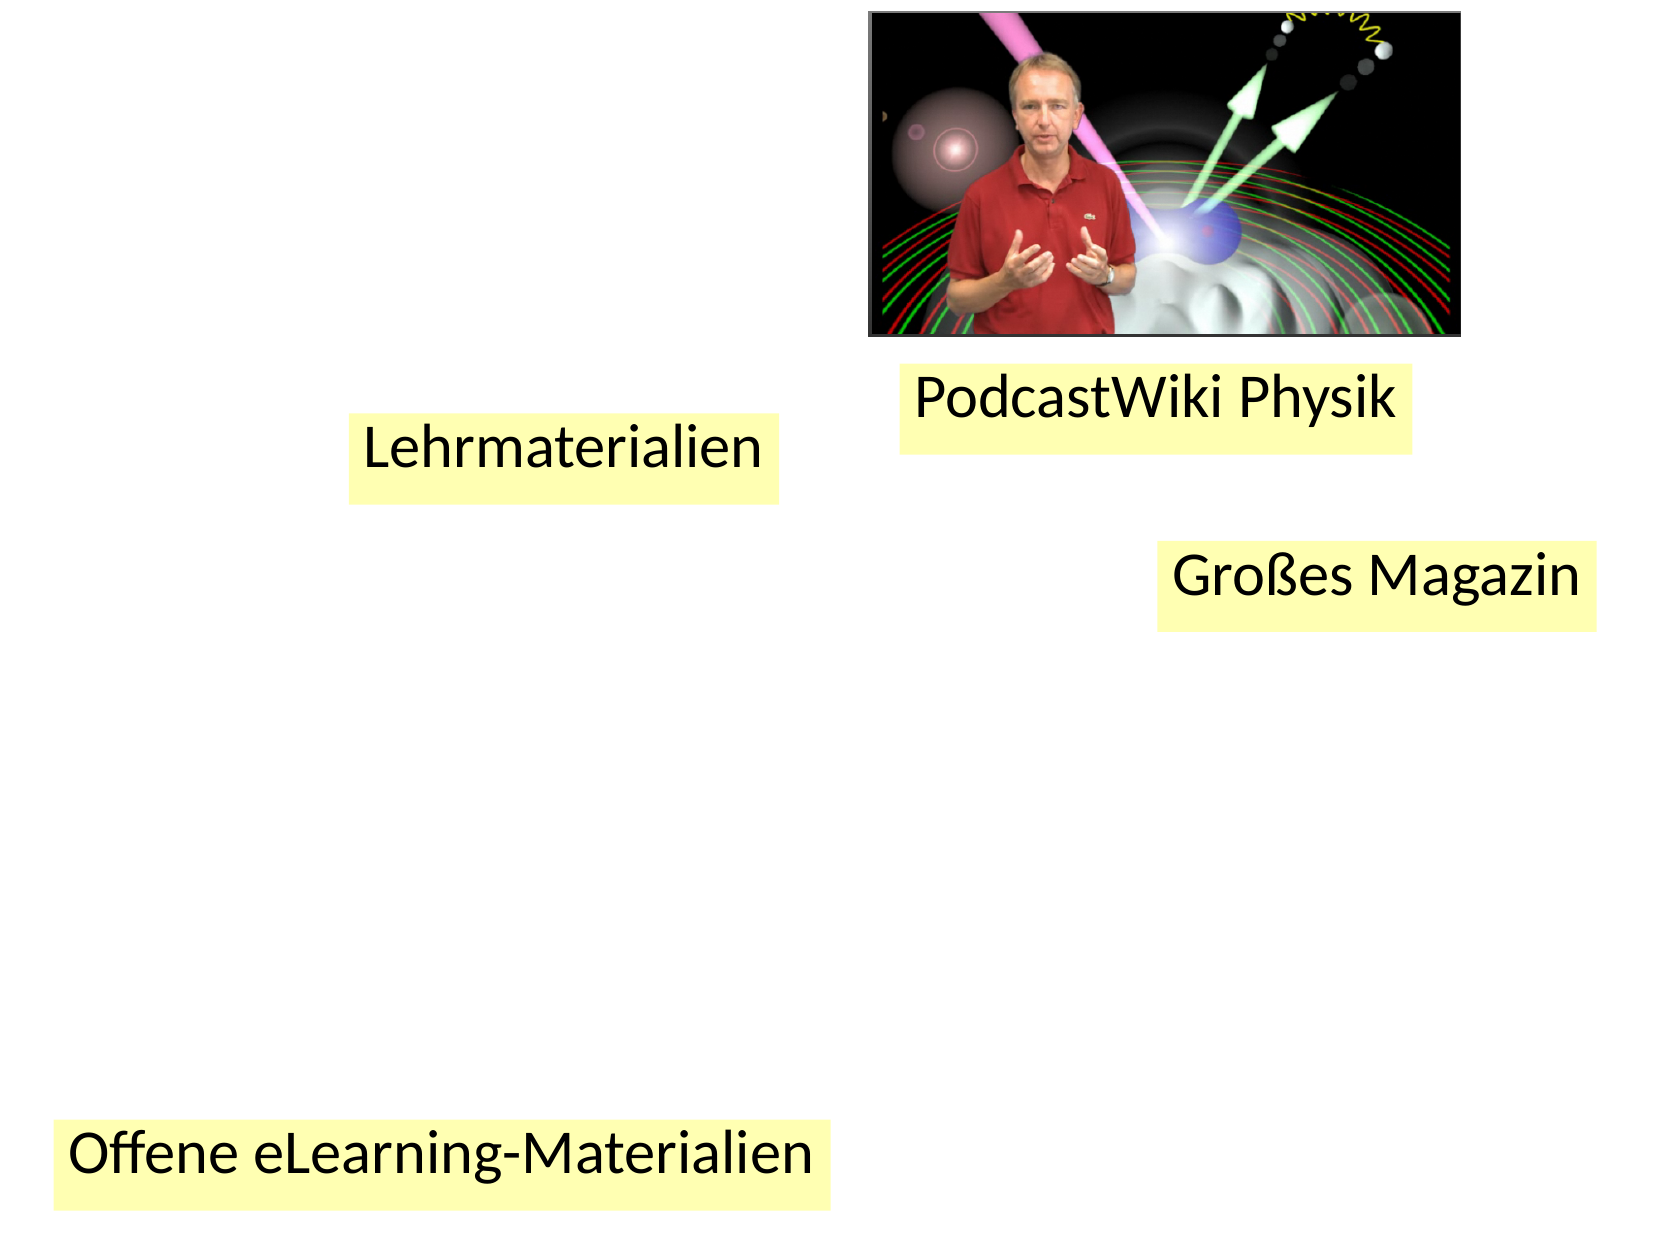

PodcastWiki Physik
Lehrmaterialien
Großes Magazin
Offene eLearning-Materialien